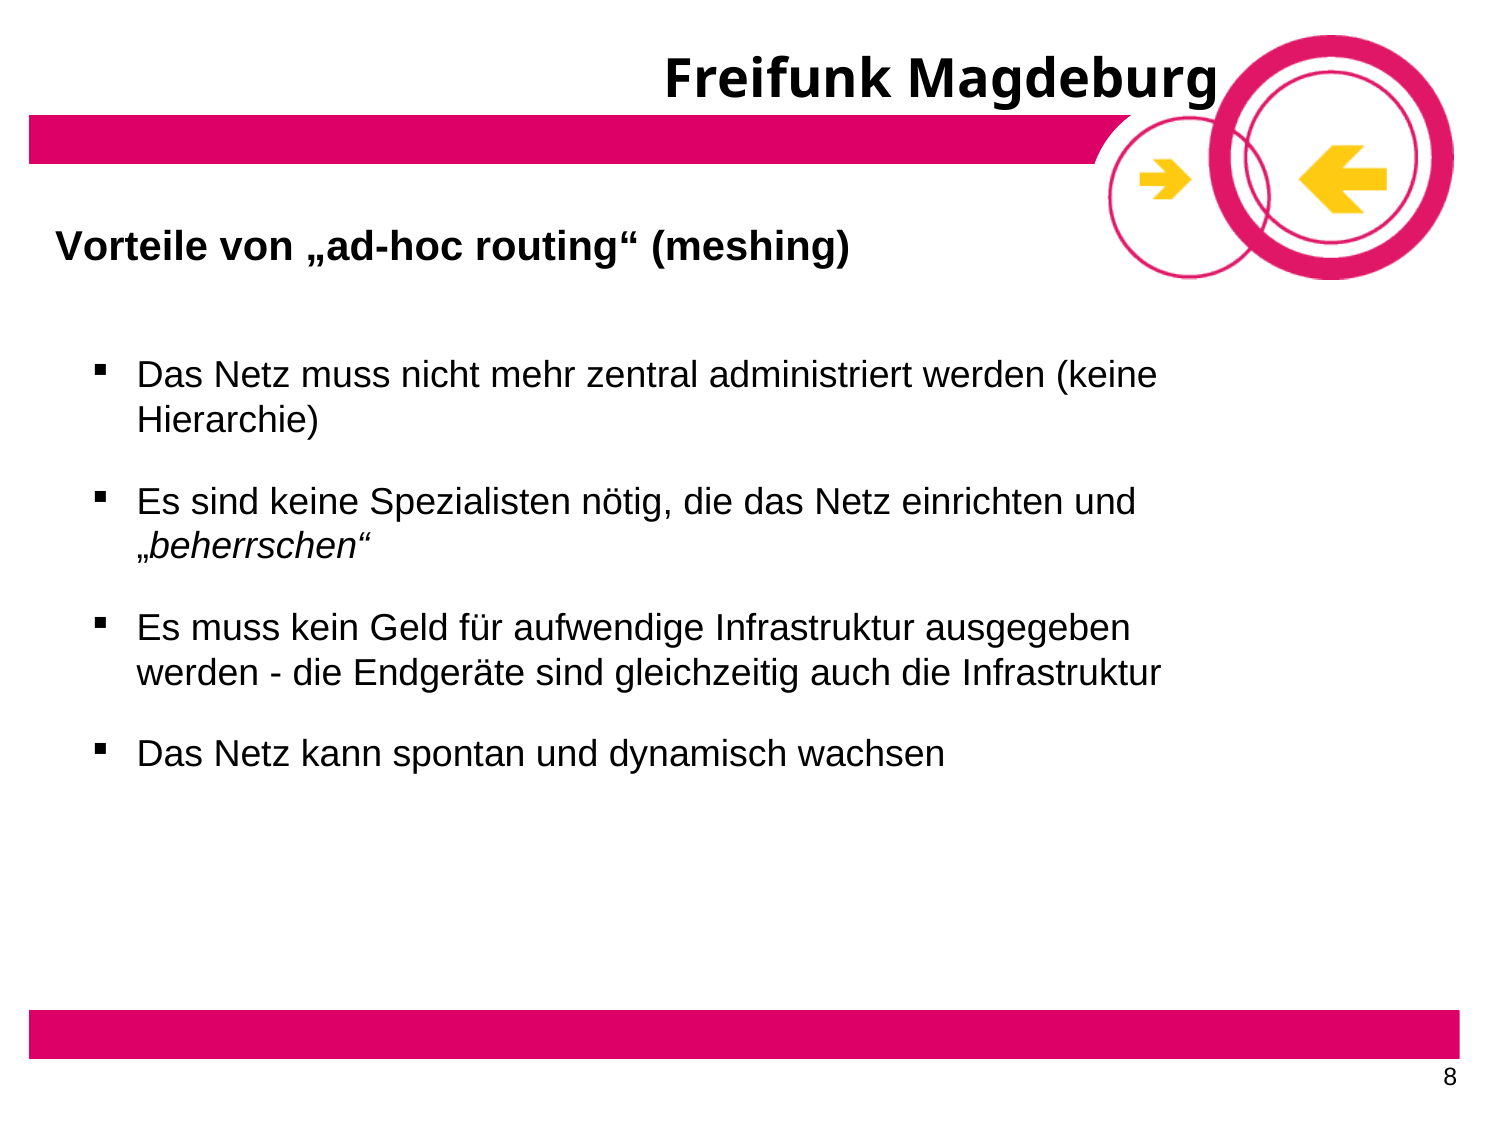

Vorteile von „ad-hoc routing“ (meshing)
Das Netz muss nicht mehr zentral administriert werden (keine Hierarchie)
Es sind keine Spezialisten nötig, die das Netz einrichten und „beherrschen“
Es muss kein Geld für aufwendige Infrastruktur ausgegeben werden - die Endgeräte sind gleichzeitig auch die Infrastruktur
Das Netz kann spontan und dynamisch wachsen
8